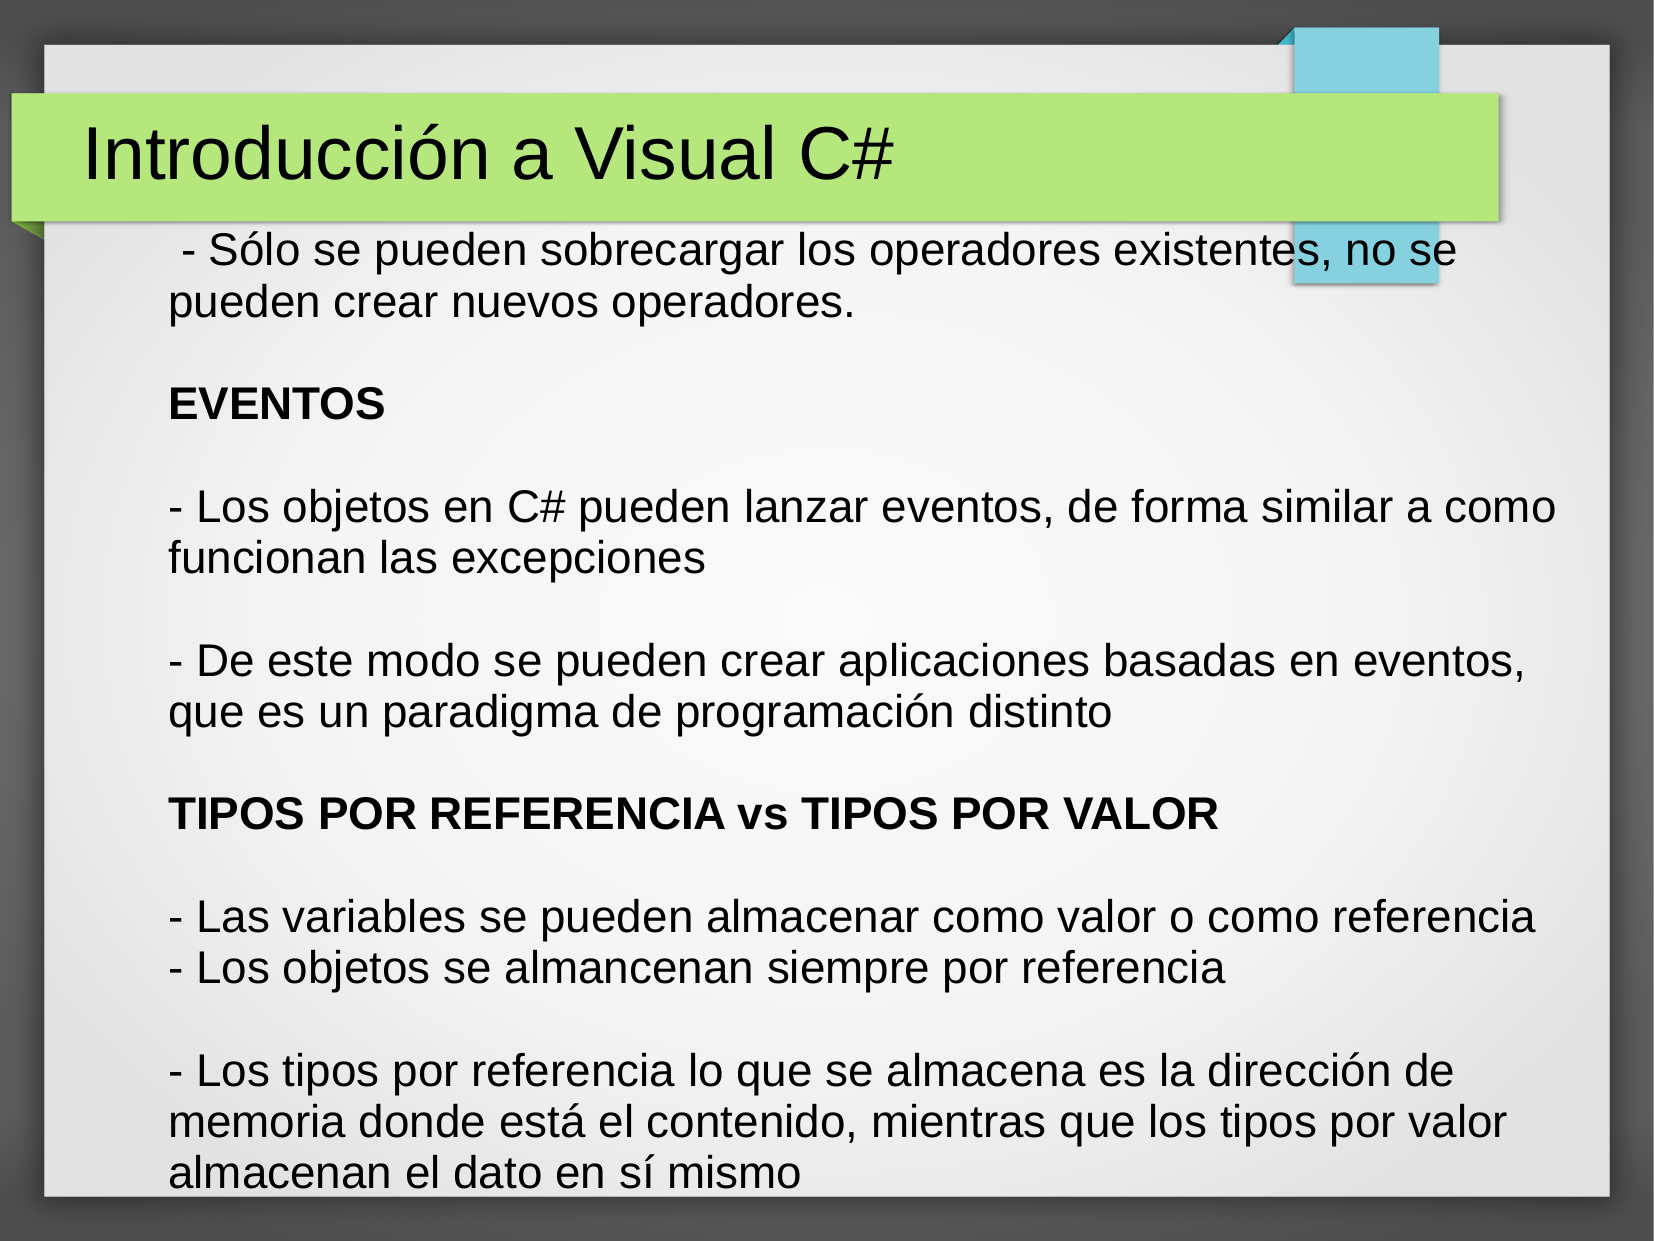

# Introducción a Visual C#
	 - Sólo se pueden sobrecargar los operadores existentes, no se 		pueden crear nuevos operadores.
	EVENTOS
	- Los objetos en C# pueden lanzar eventos, de forma similar a como 	funcionan las excepciones
	- De este modo se pueden crear aplicaciones basadas en eventos, 	que es un paradigma de programación distinto
	TIPOS POR REFERENCIA vs TIPOS POR VALOR
	- Las variables se pueden almacenar como valor o como referencia
	- Los objetos se almancenan siempre por referencia
	- Los tipos por referencia lo que se almacena es la dirección de 		memoria donde está el contenido, mientras que los tipos por valor 	almacenan el dato en sí mismo